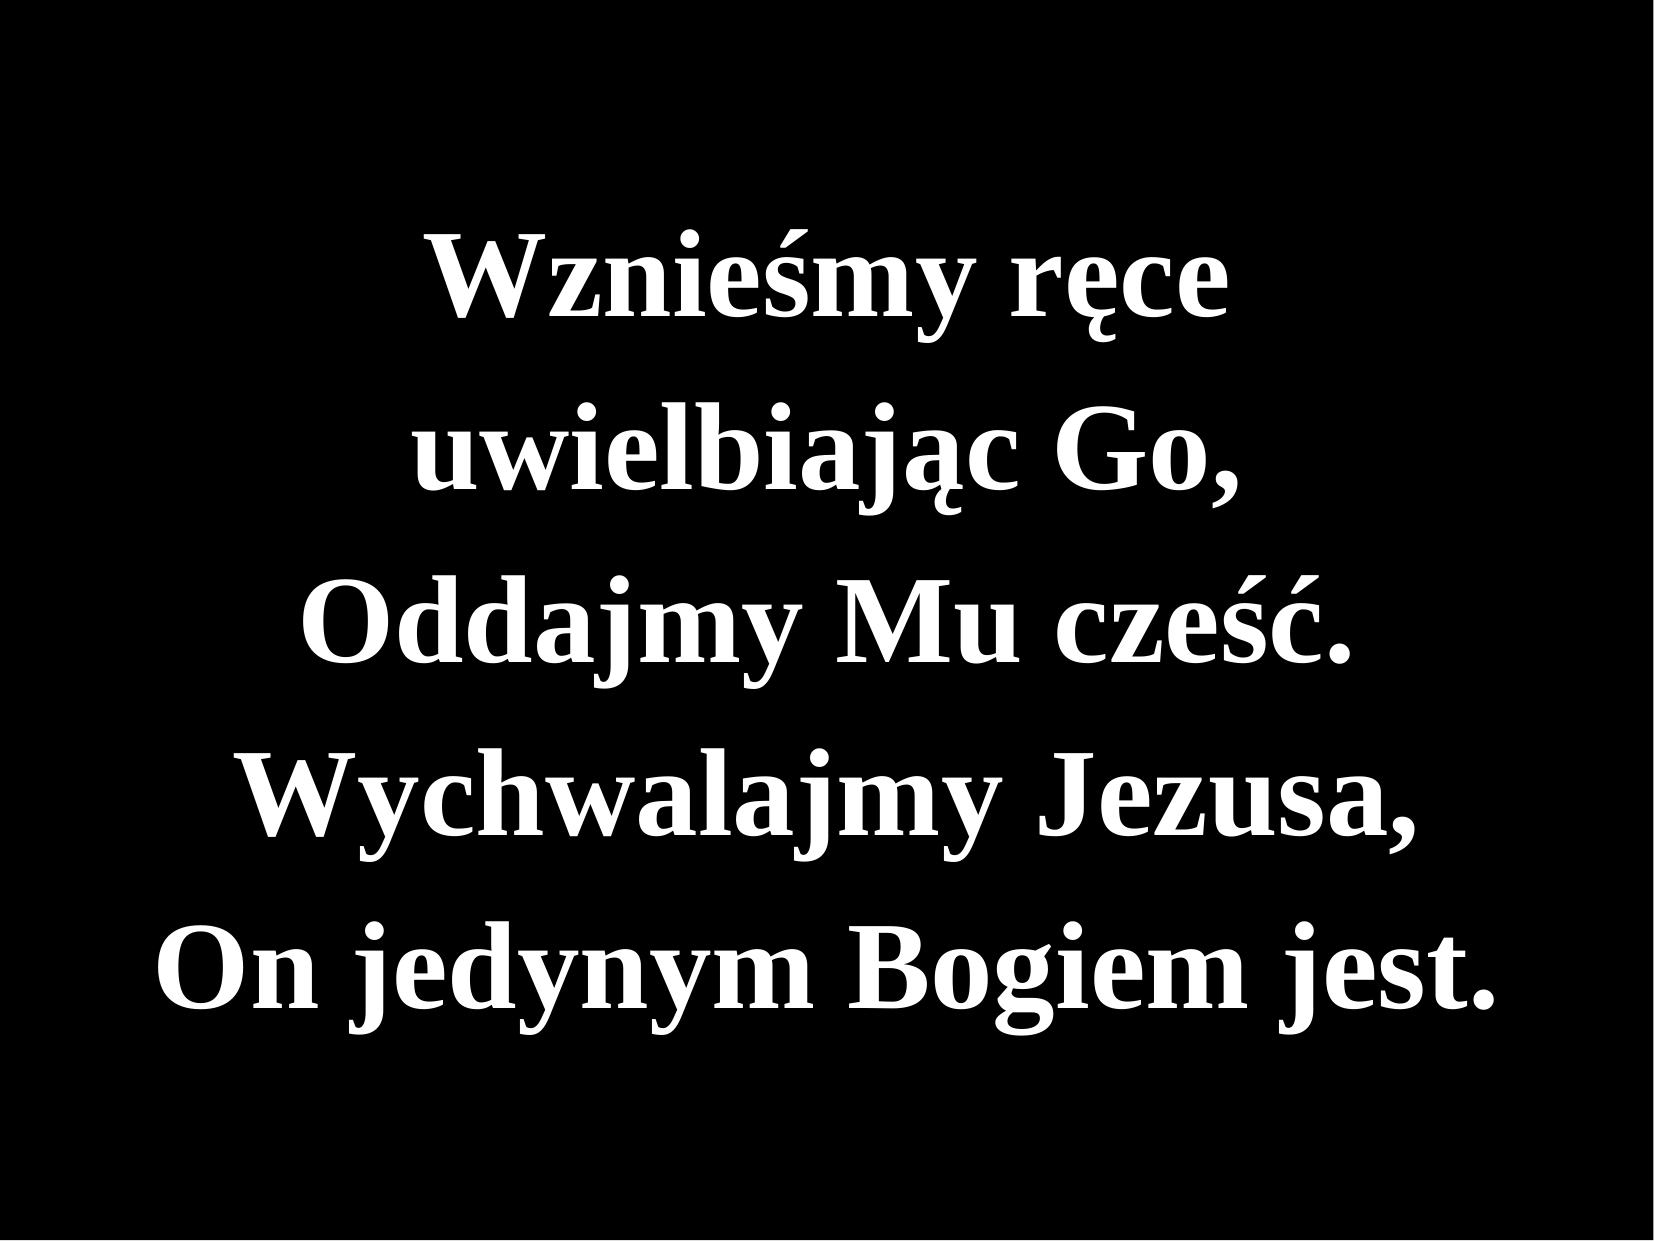

# Wznieśmy ręce ppp uwielbiając Go, ppp Oddajmy Mu cześć. ppp Wychwalajmy Jezusa, ppp On jedynym Bogiem jest.